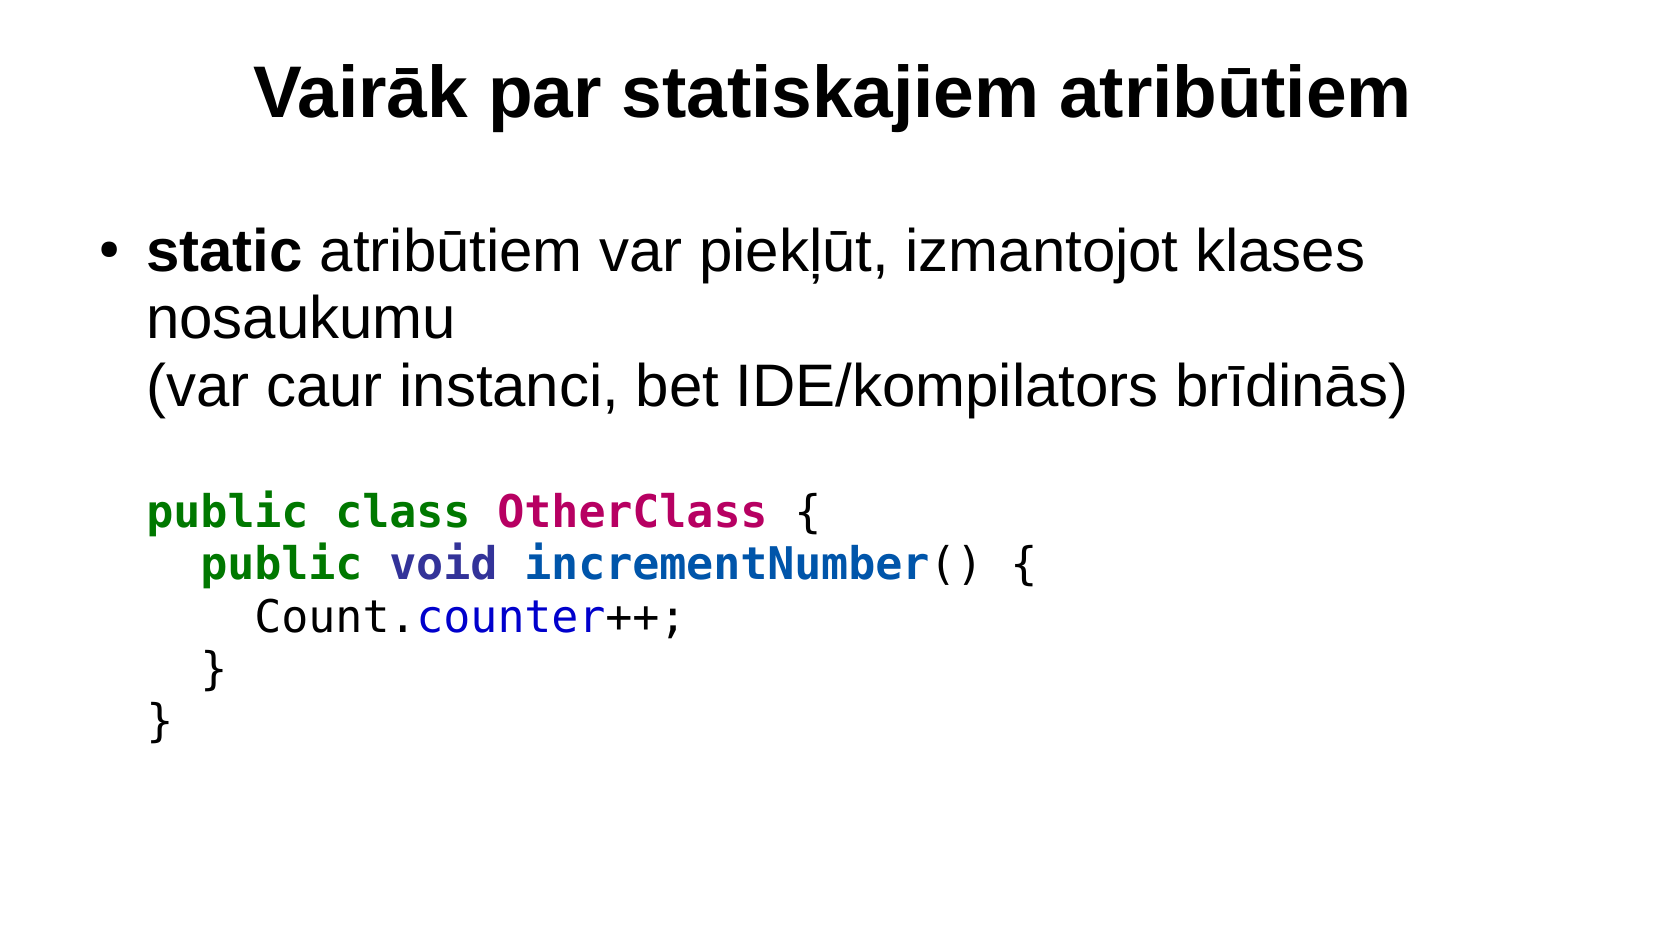

# Vairāk par statiskajiem atribūtiem
static atribūtiem var piekļūt, izmantojot klases nosaukumu
(var caur instanci, bet IDE/kompilators brīdinās)
public class OtherClass {
 public void incrementNumber() {
 Count.counter++;
 }
}